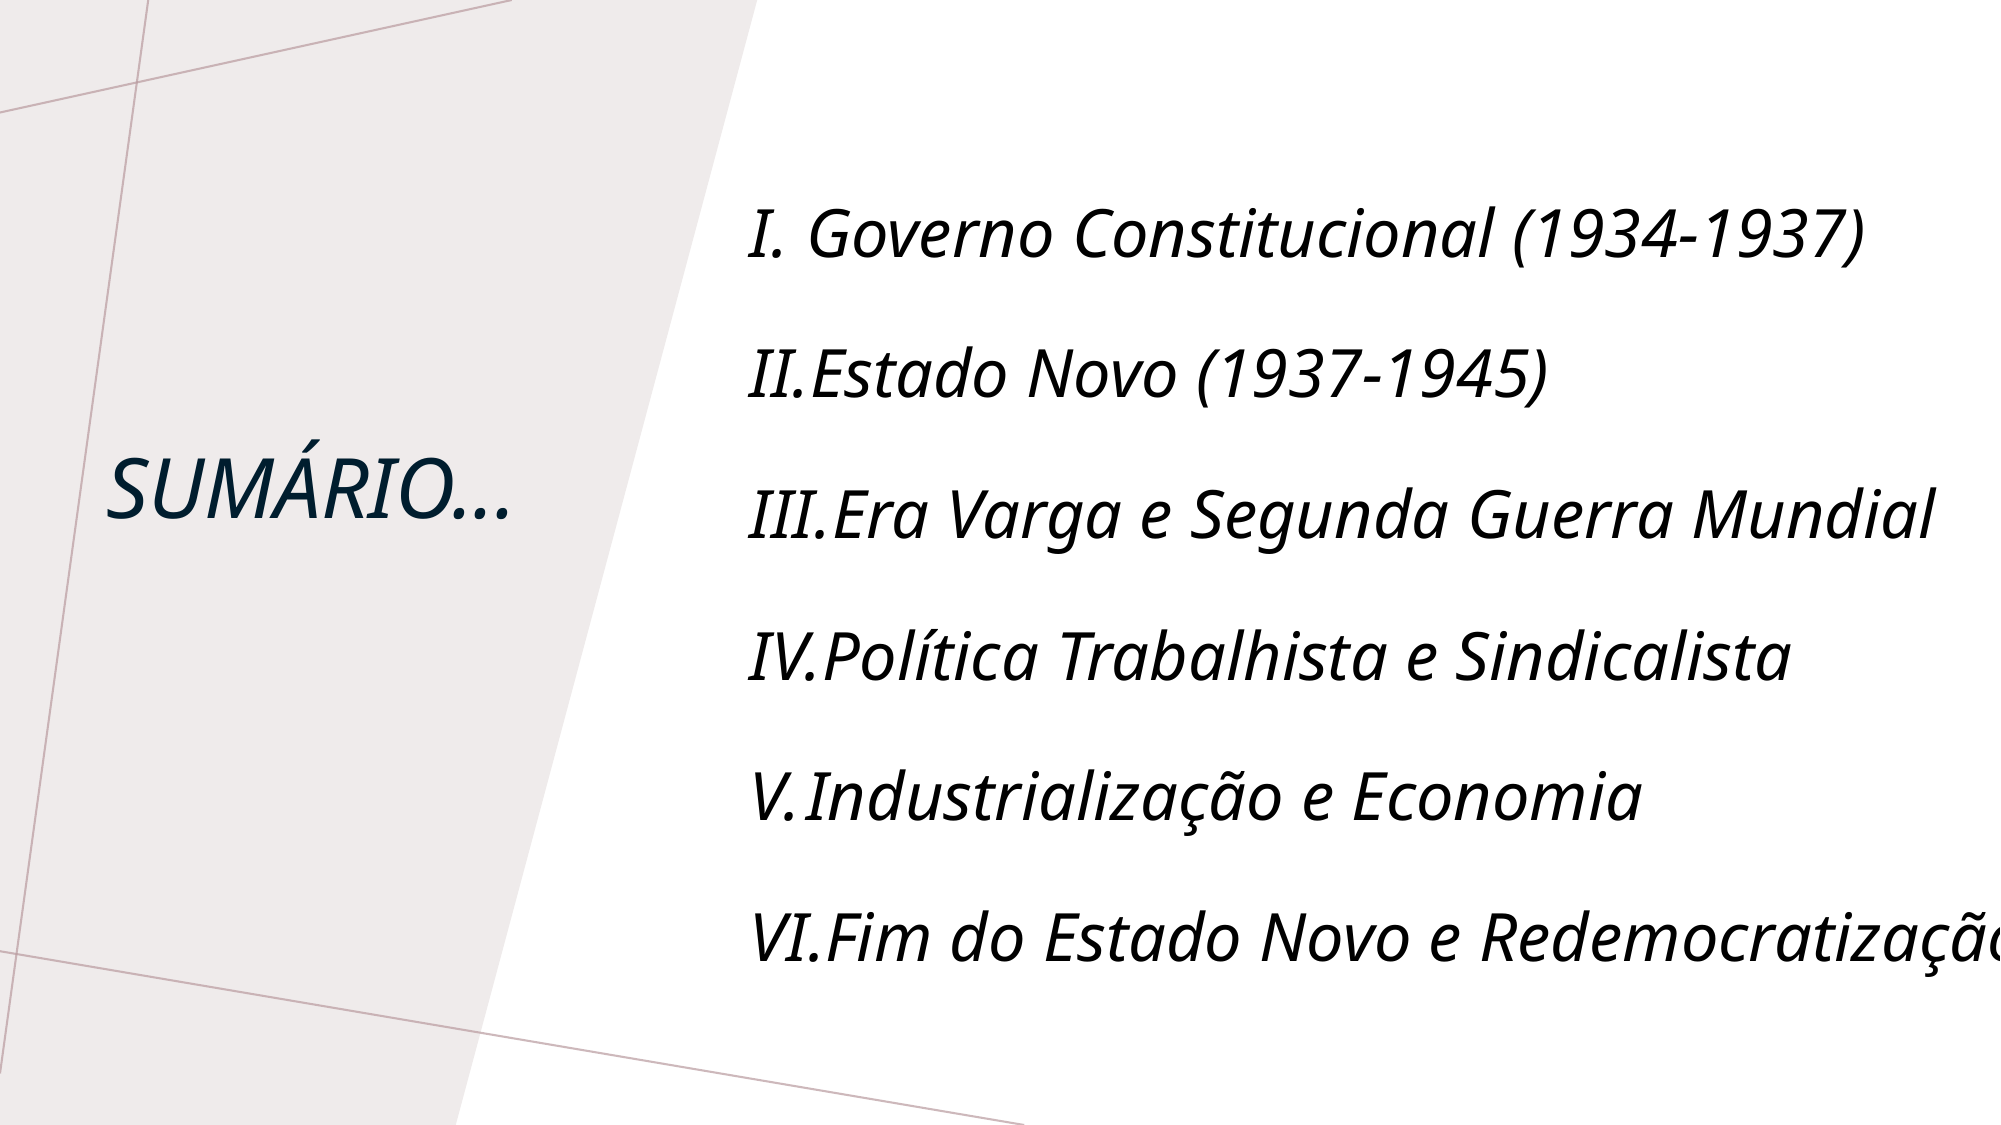

Governo Constitucional (1934-1937)
Estado Novo (1937-1945)
Era Varga e Segunda Guerra Mundial
Política Trabalhista e Sindicalista
Industrialização e Economia
Fim do Estado Novo e Redemocratização
# SUMÁRIO...